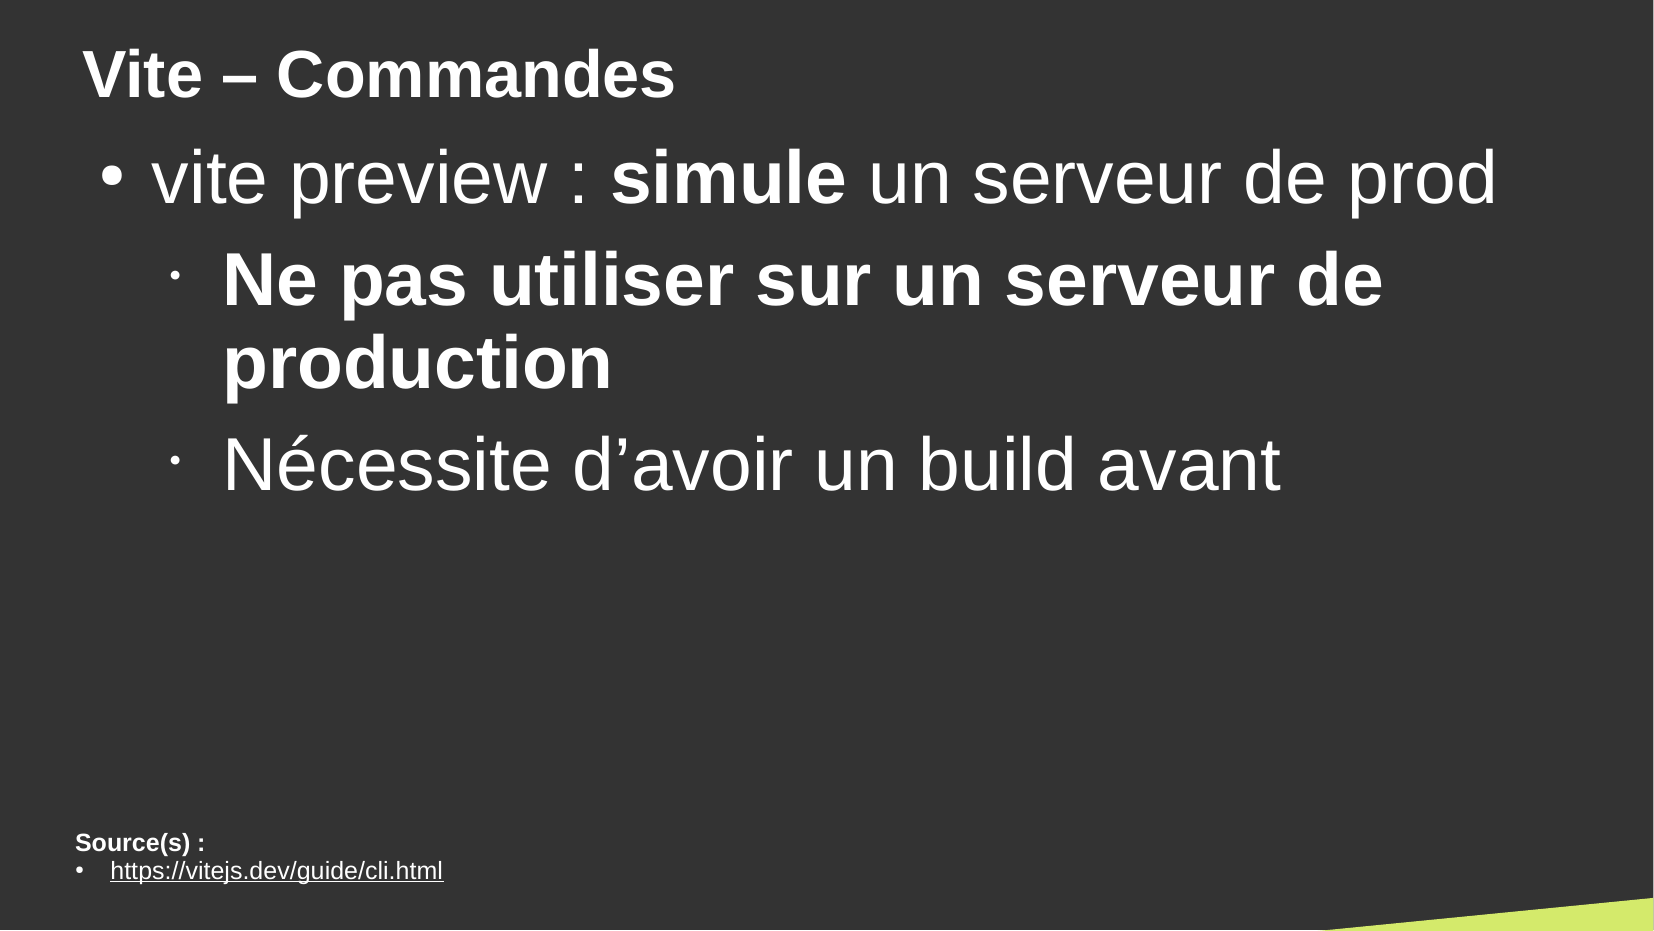

# Vite – Commandes
vite preview : simule un serveur de prod
Ne pas utiliser sur un serveur de production
Nécessite d’avoir un build avant
Source(s) :
https://vitejs.dev/guide/cli.html